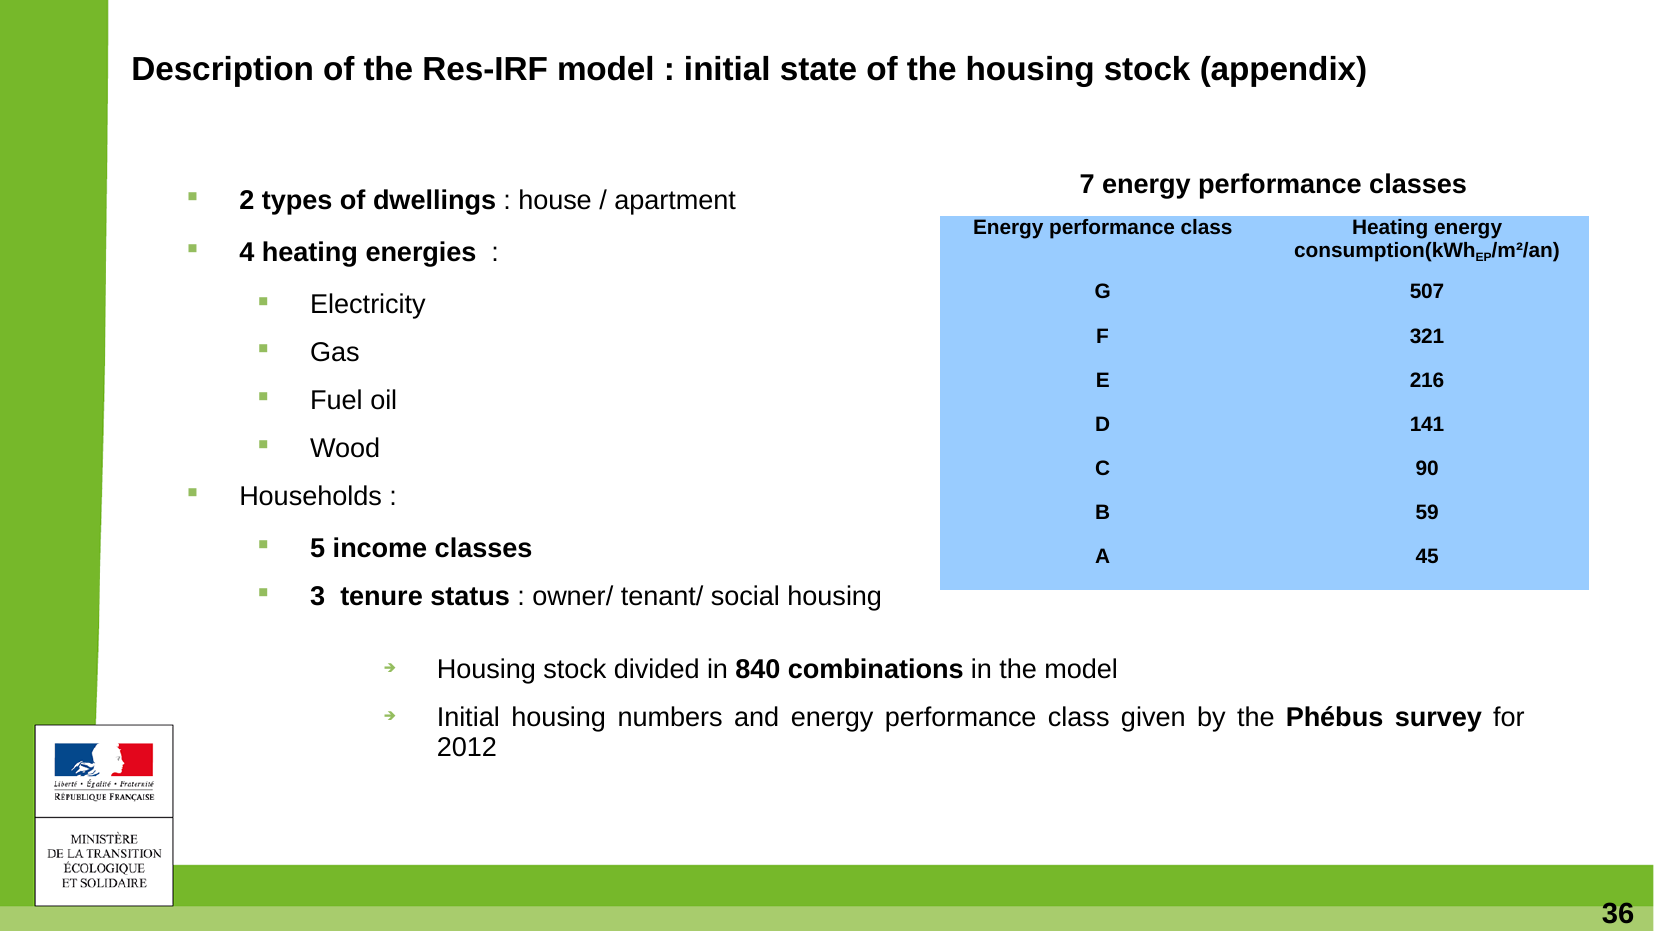

# Description of the Res-IRF model : initial state of the housing stock (appendix)
7 energy performance classes
2 types of dwellings : house / apartment
4 heating energies :
Electricity
Gas
Fuel oil
Wood
Households :
5 income classes
3 tenure status : owner/ tenant/ social housing
| Energy performance class | Heating energy consumption(kWhEP/m²/an) |
| --- | --- |
| G | 507 |
| F | 321 |
| E | 216 |
| D | 141 |
| C | 90 |
| B | 59 |
| A | 45 |
Housing stock divided in 840 combinations in the model
Initial housing numbers and energy performance class given by the Phébus survey for 2012